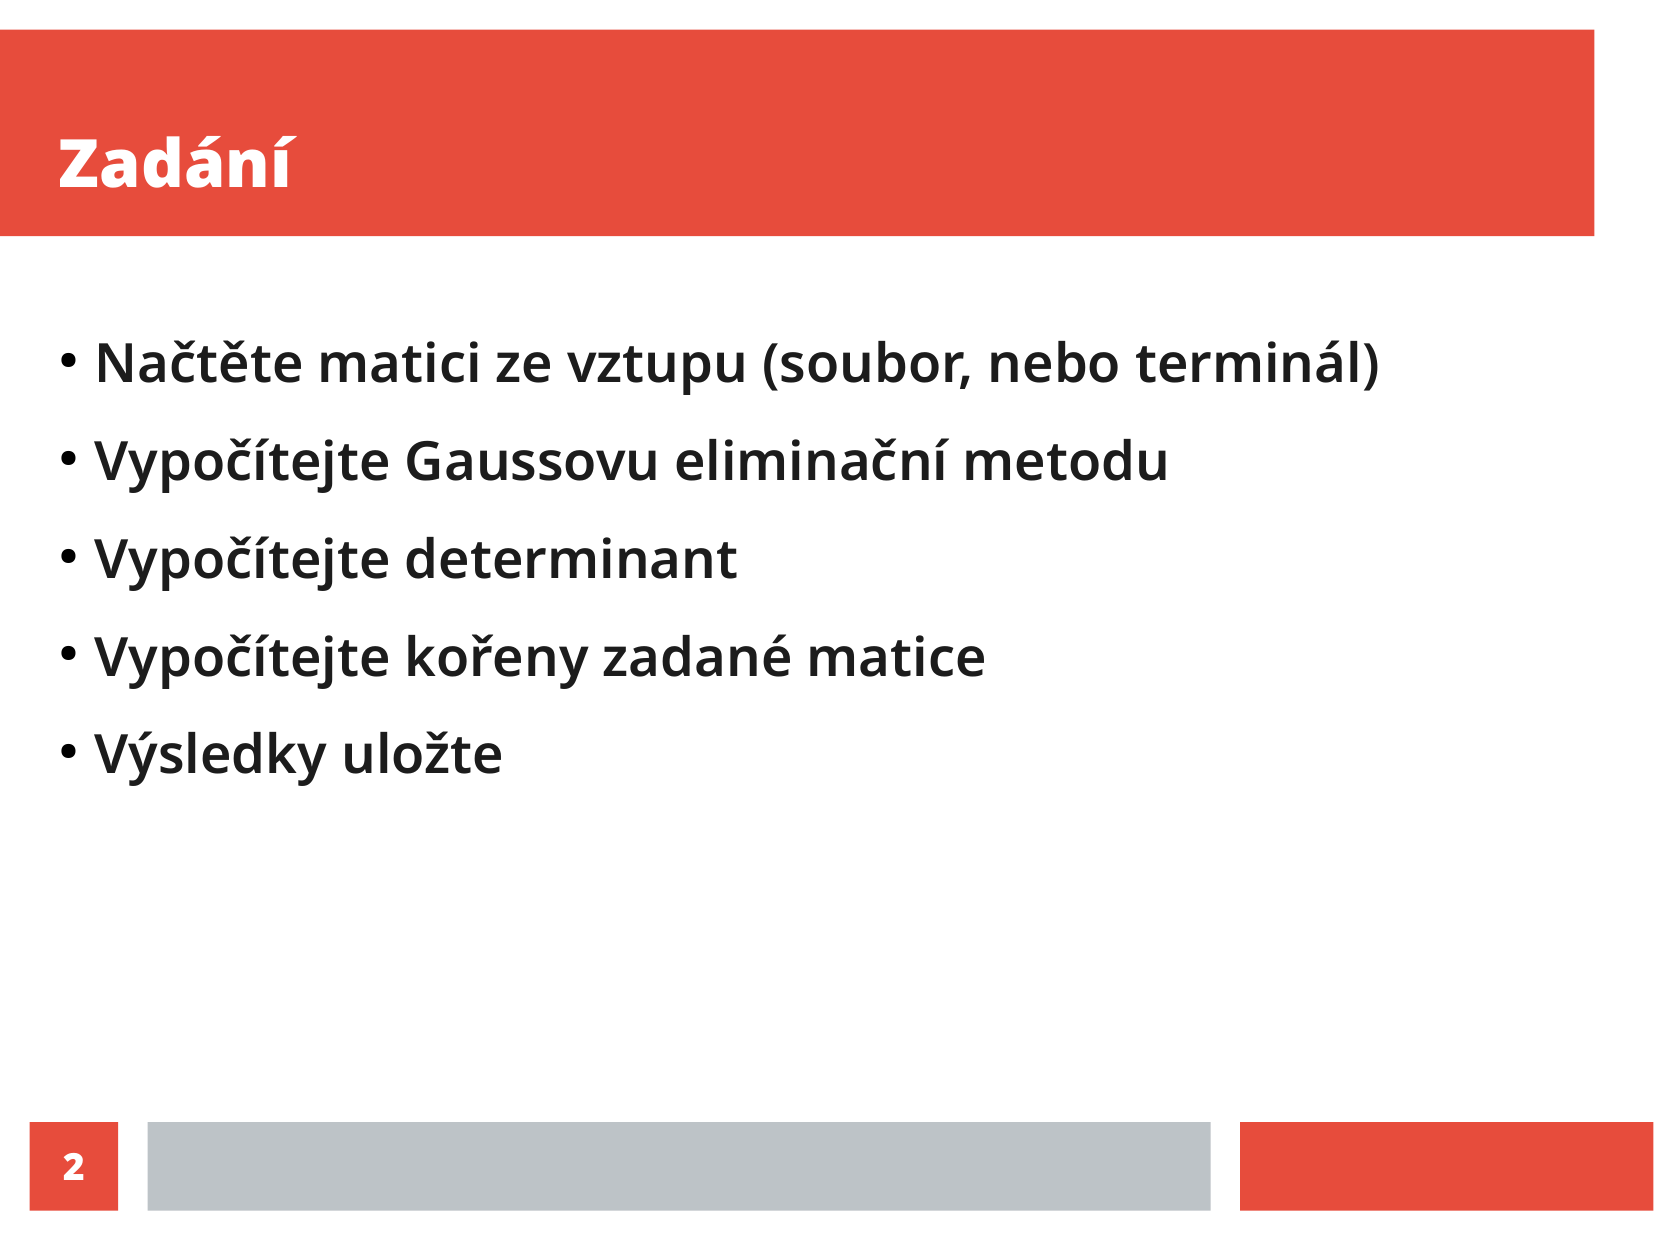

# Zadání
Načtěte matici ze vztupu (soubor, nebo terminál)
Vypočítejte Gaussovu eliminační metodu
Vypočítejte determinant
Vypočítejte kořeny zadané matice
Výsledky uložte
2